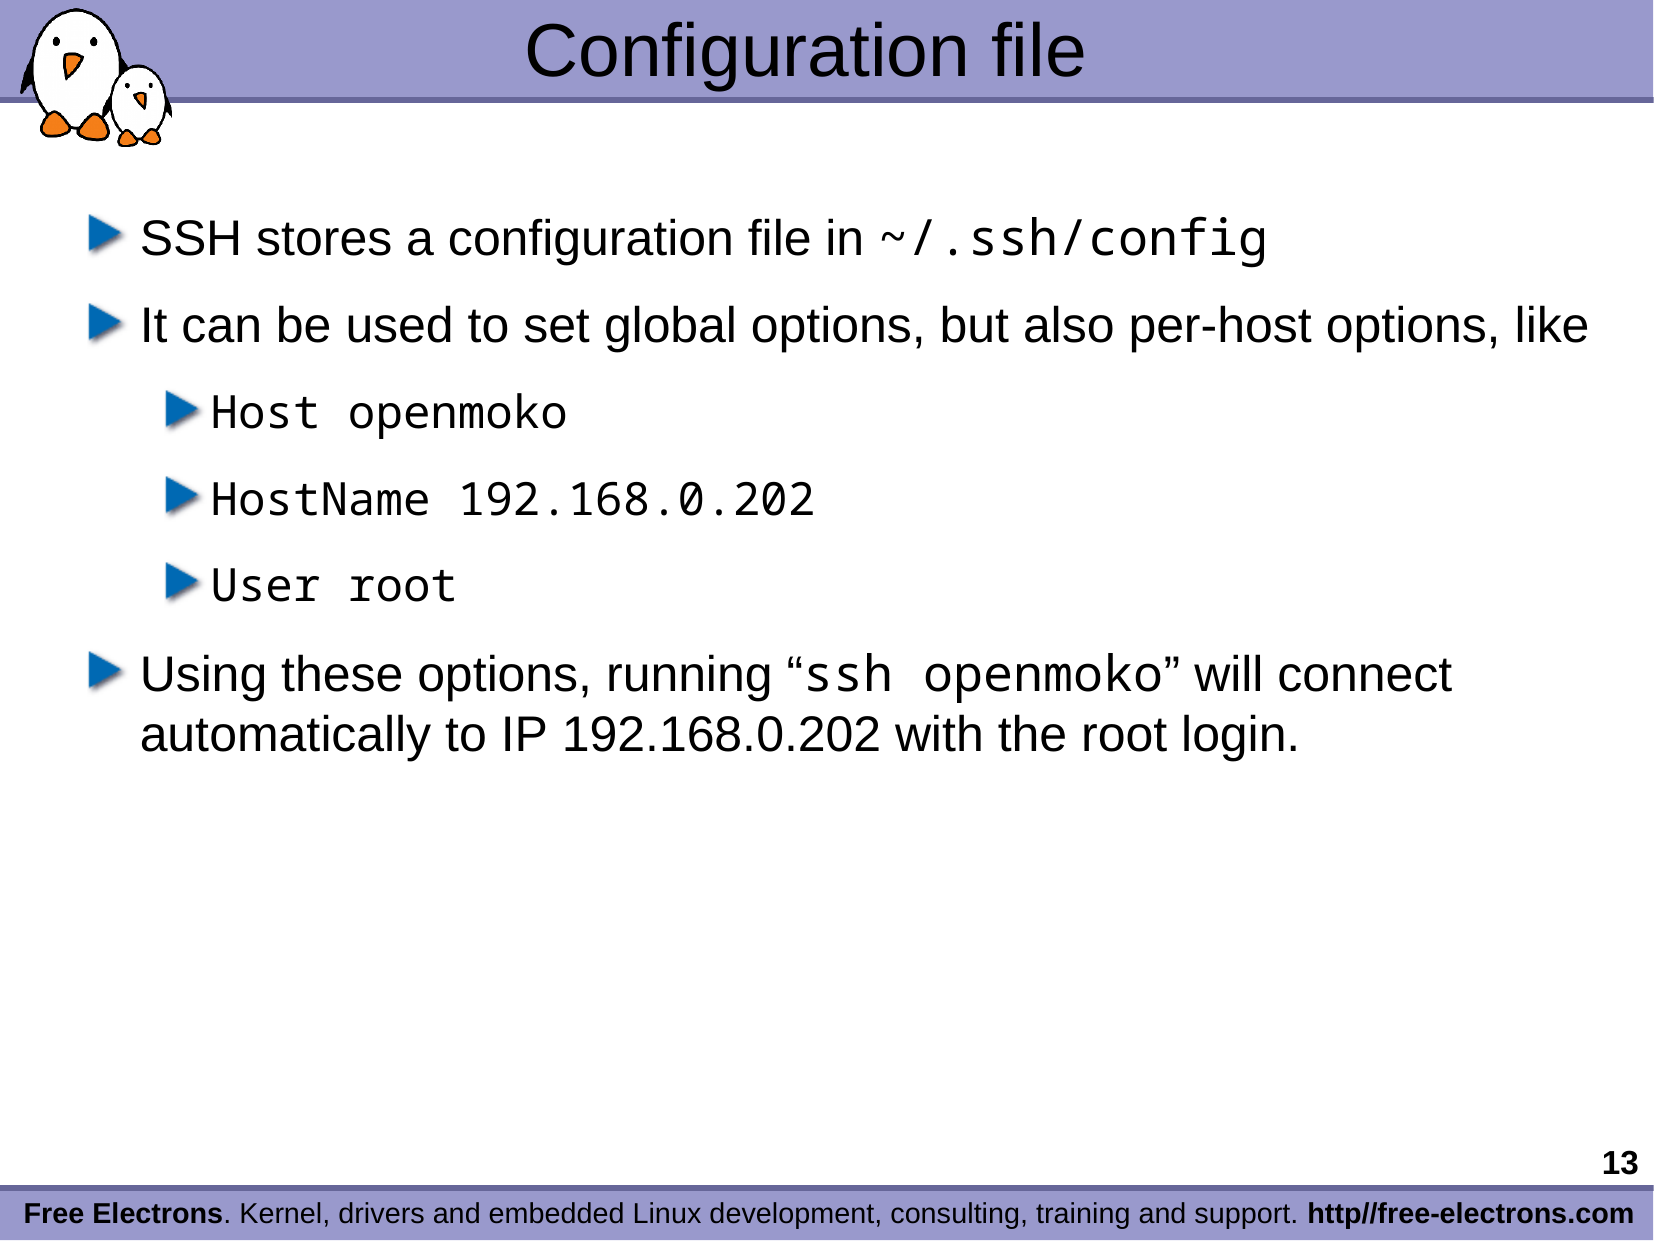

# Configuration file
SSH stores a configuration file in ~/.ssh/config
It can be used to set global options, but also per-host options, like
Host openmoko
HostName 192.168.0.202
User root
Using these options, running “ssh openmoko” will connect automatically to IP 192.168.0.202 with the root login.